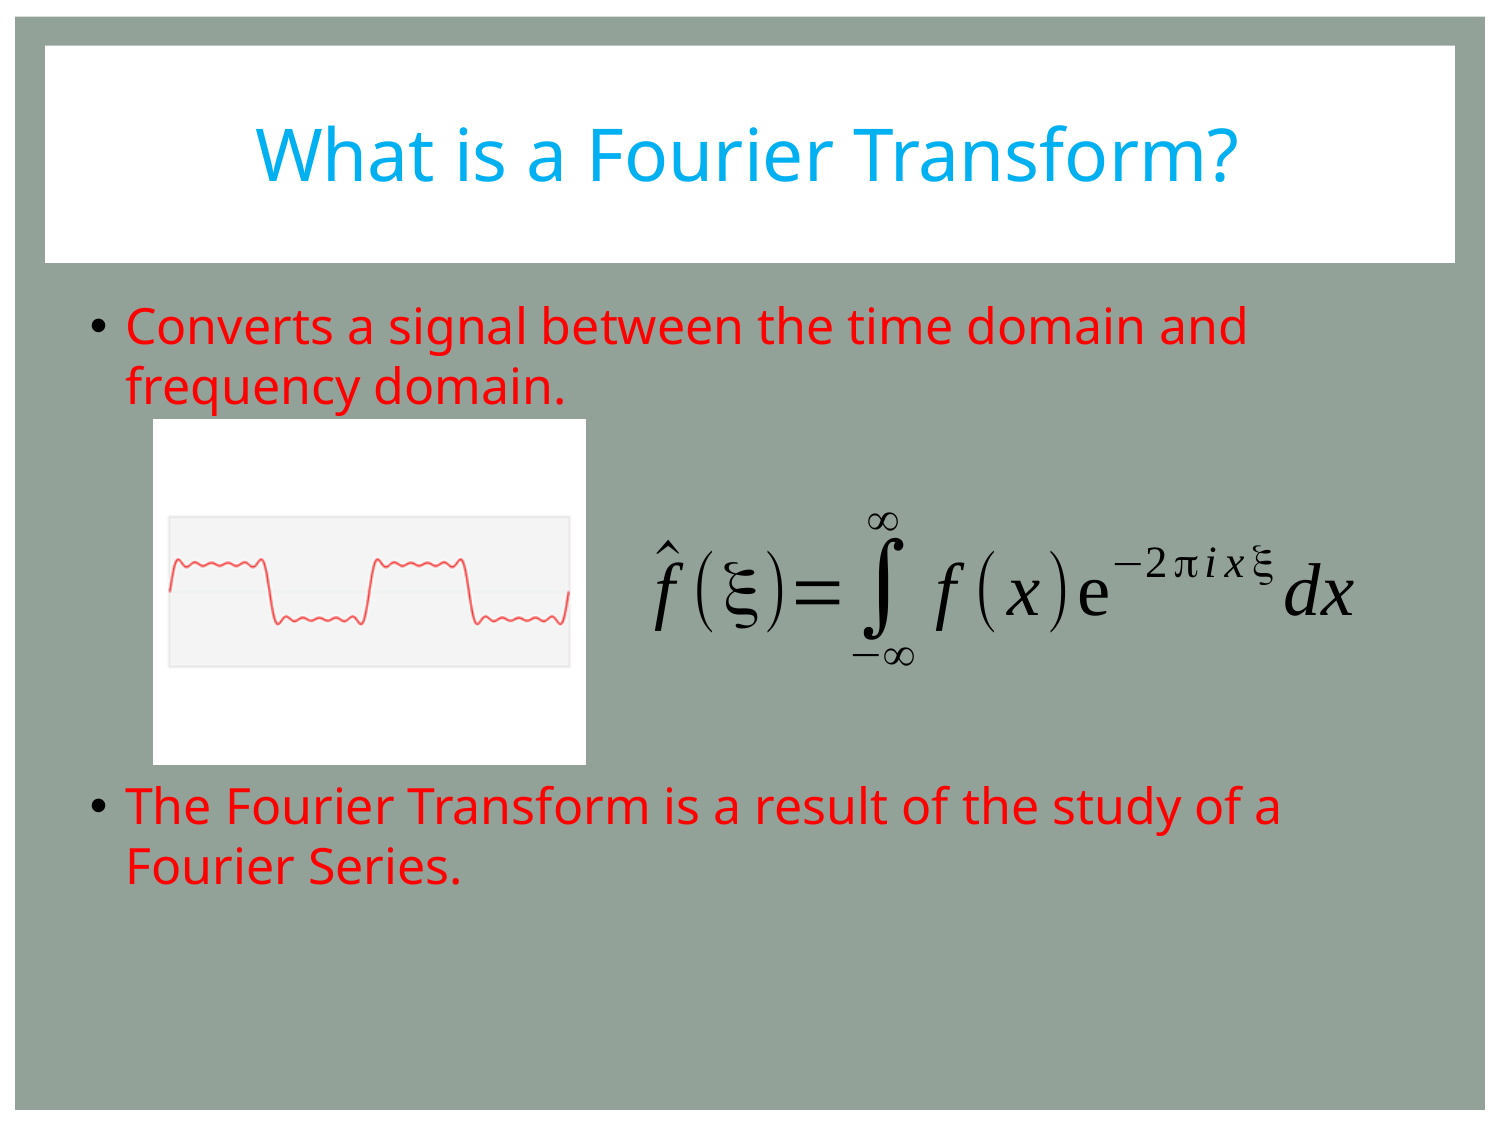

What is a Fourier Transform?
Converts a signal between the time domain and frequency domain.
The Fourier Transform is a result of the study of a Fourier Series.